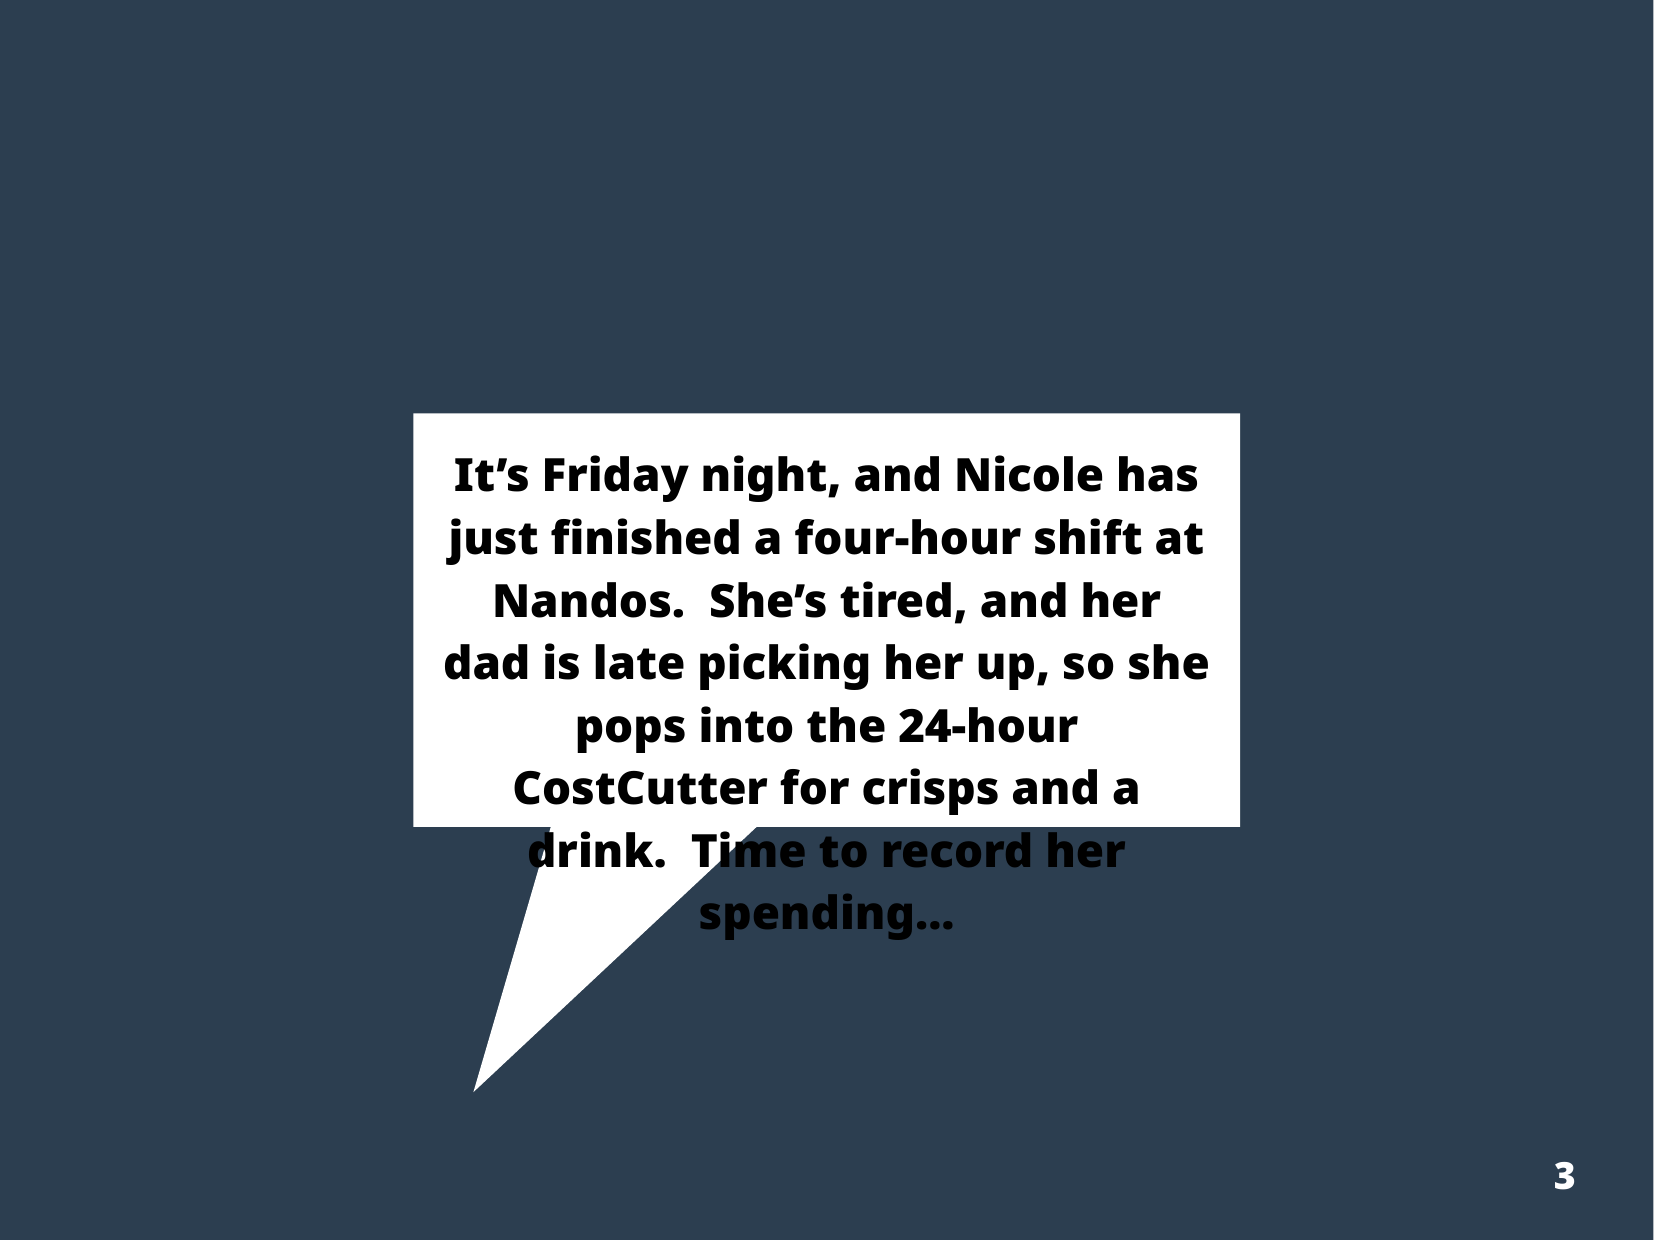

# It’s Friday night, and Nicole has just finished a four-hour shift at Nandos. She’s tired, and her dad is late picking her up, so she pops into the 24-hour CostCutter for crisps and a drink. Time to record her spending...
3